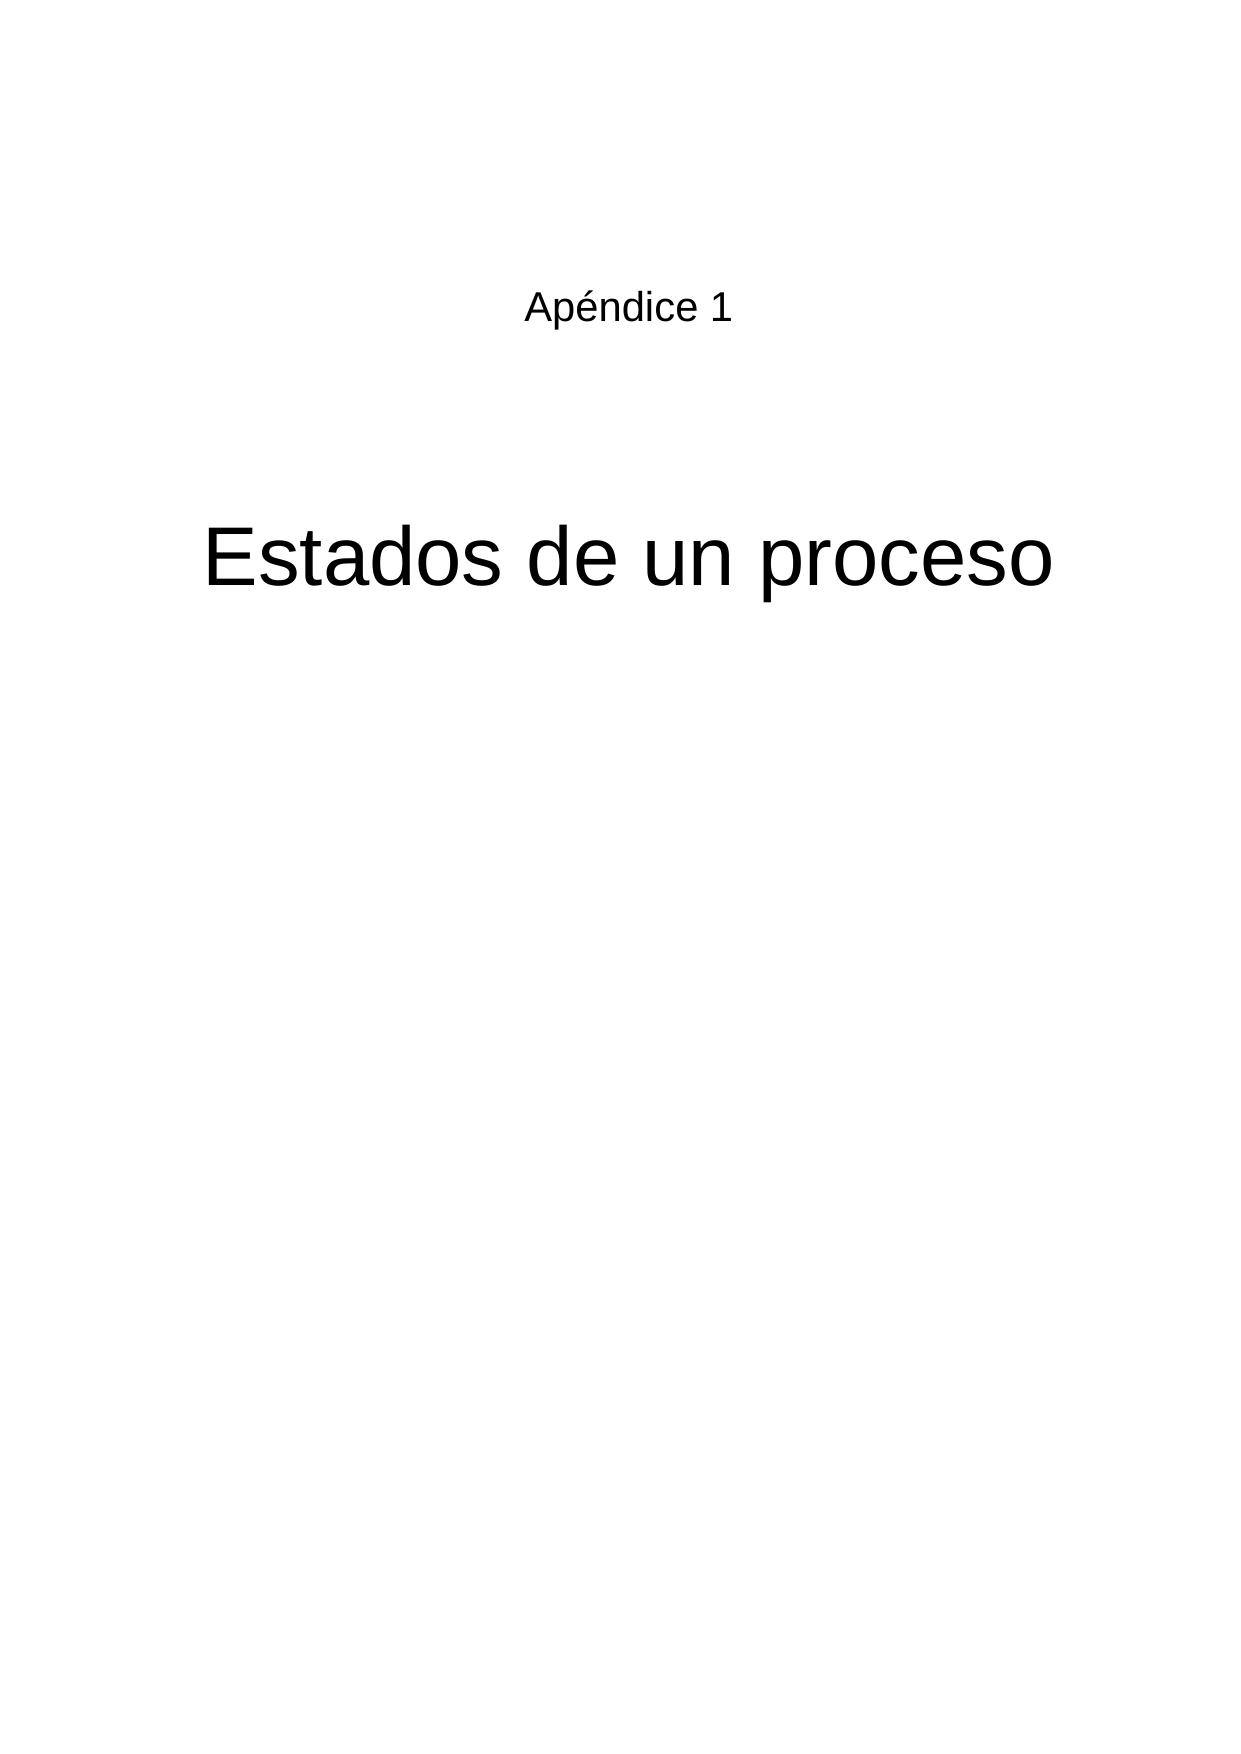

# Apéndice 1 Estados de un proceso